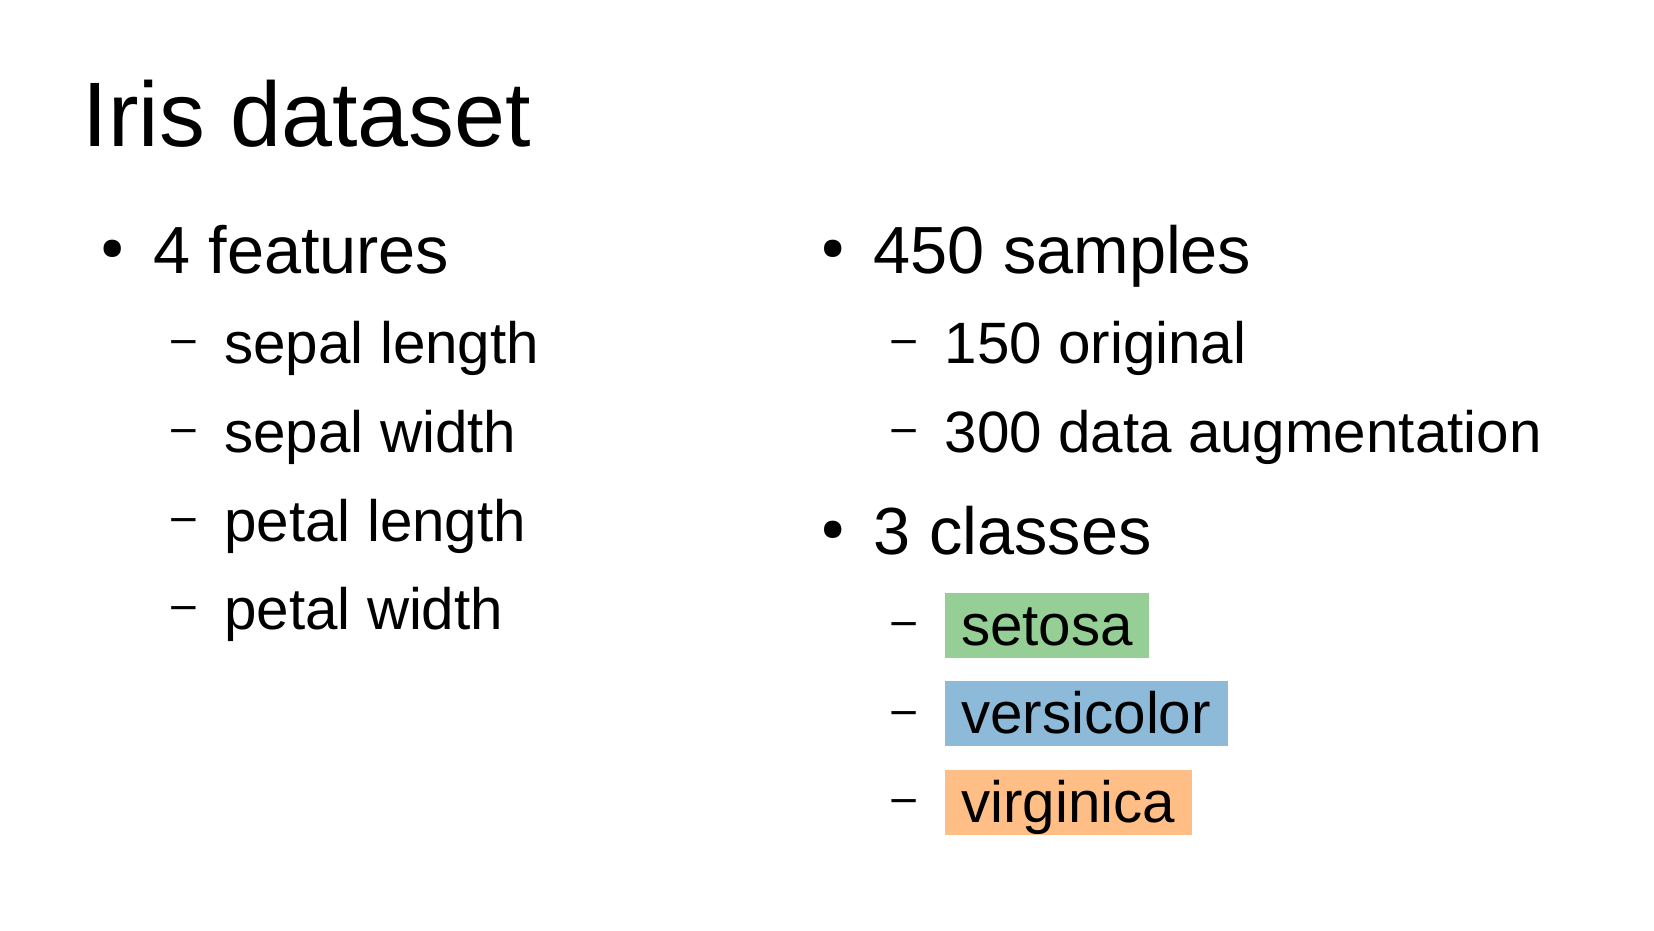

# Iris dataset
4 features
sepal length
sepal width
petal length
petal width
450 samples
150 original
300 data augmentation
3 classes
 setosa
 versicolor
 virginica